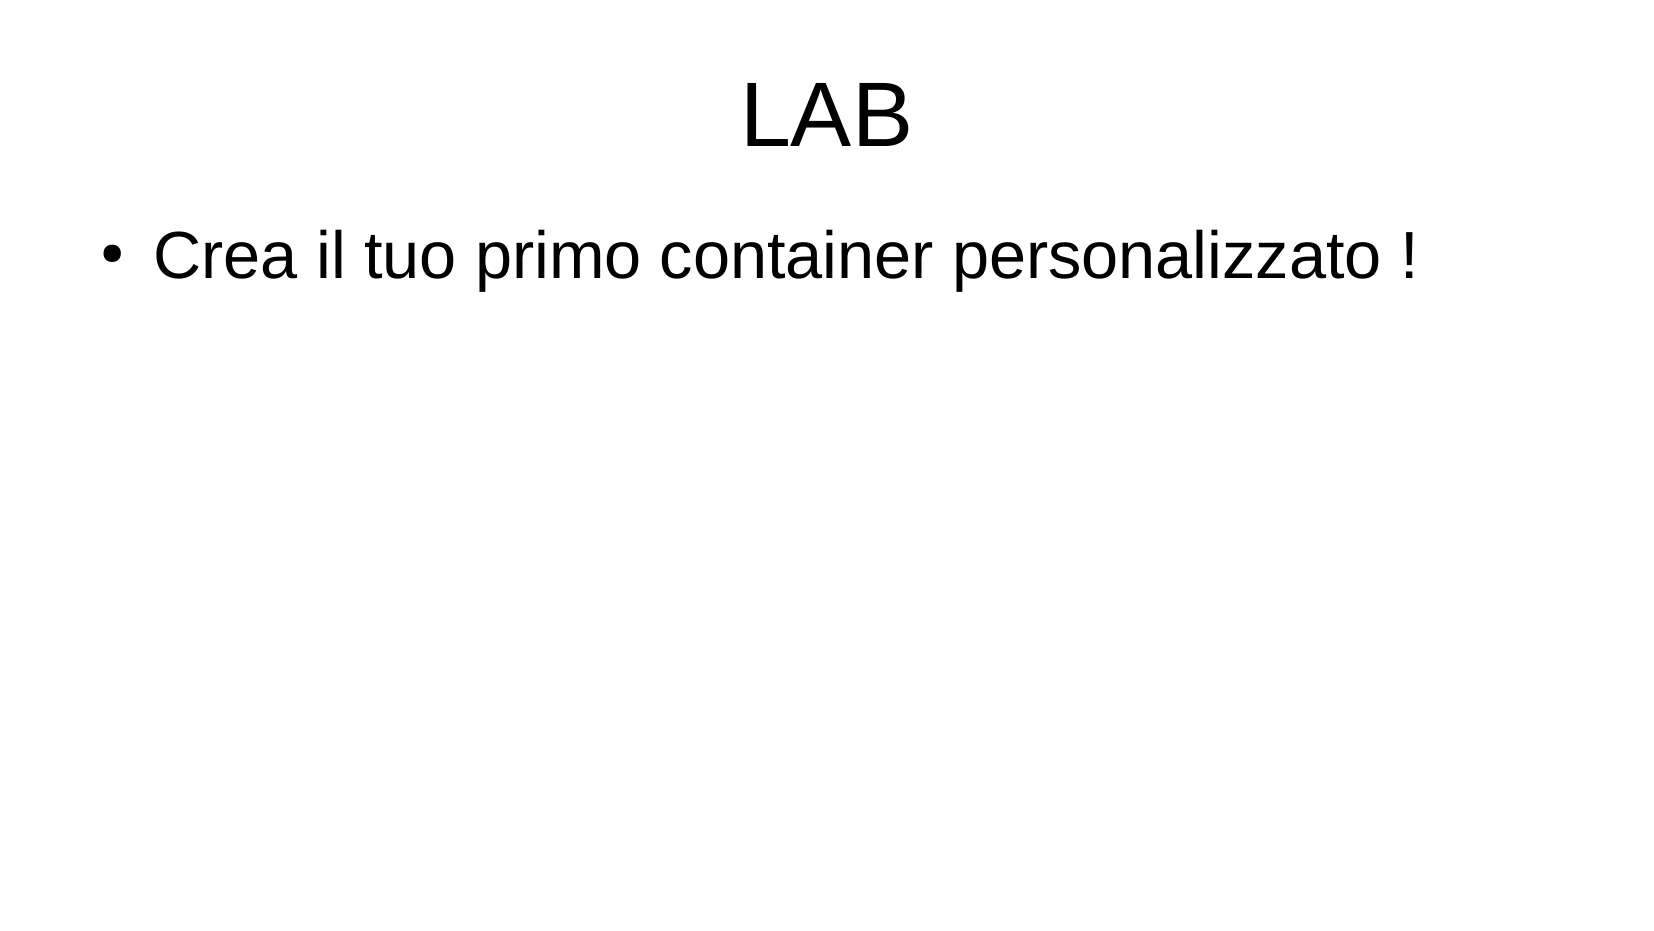

# LAB
Crea il tuo primo container personalizzato !